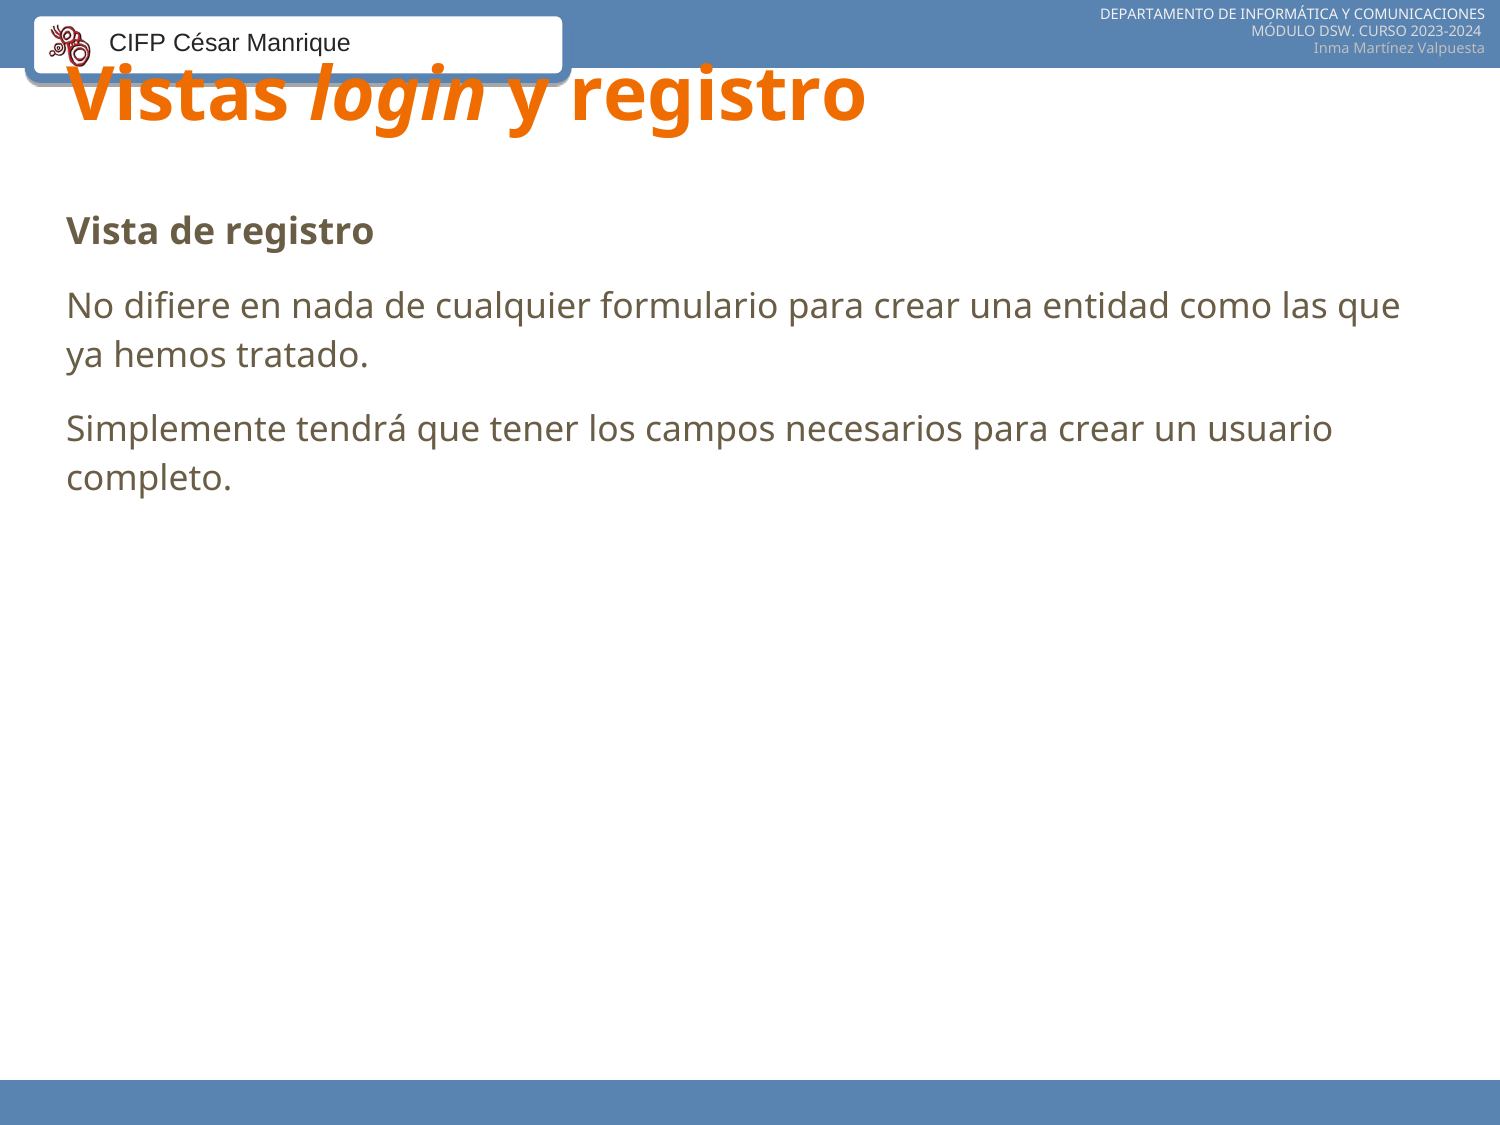

# Vistas login y registro
Vista de registro
No difiere en nada de cualquier formulario para crear una entidad como las que ya hemos tratado.
Simplemente tendrá que tener los campos necesarios para crear un usuario completo.